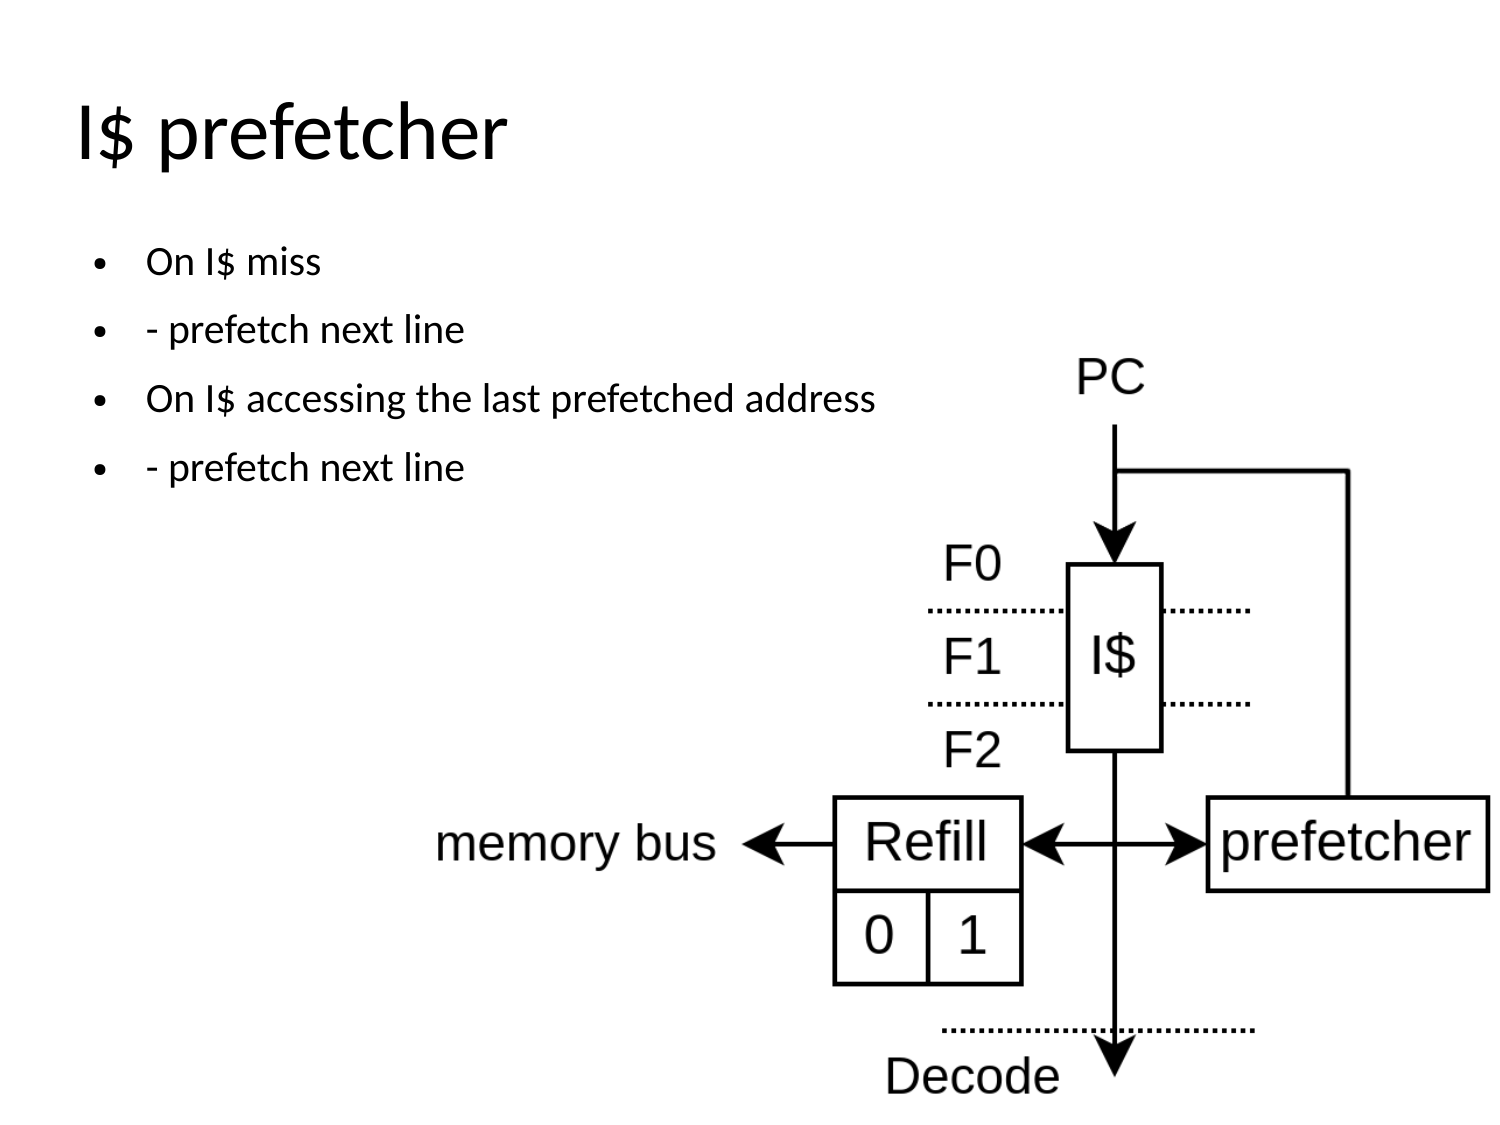

# I$ prefetcher
On I$ miss
- prefetch next line
On I$ accessing the last prefetched address
- prefetch next line